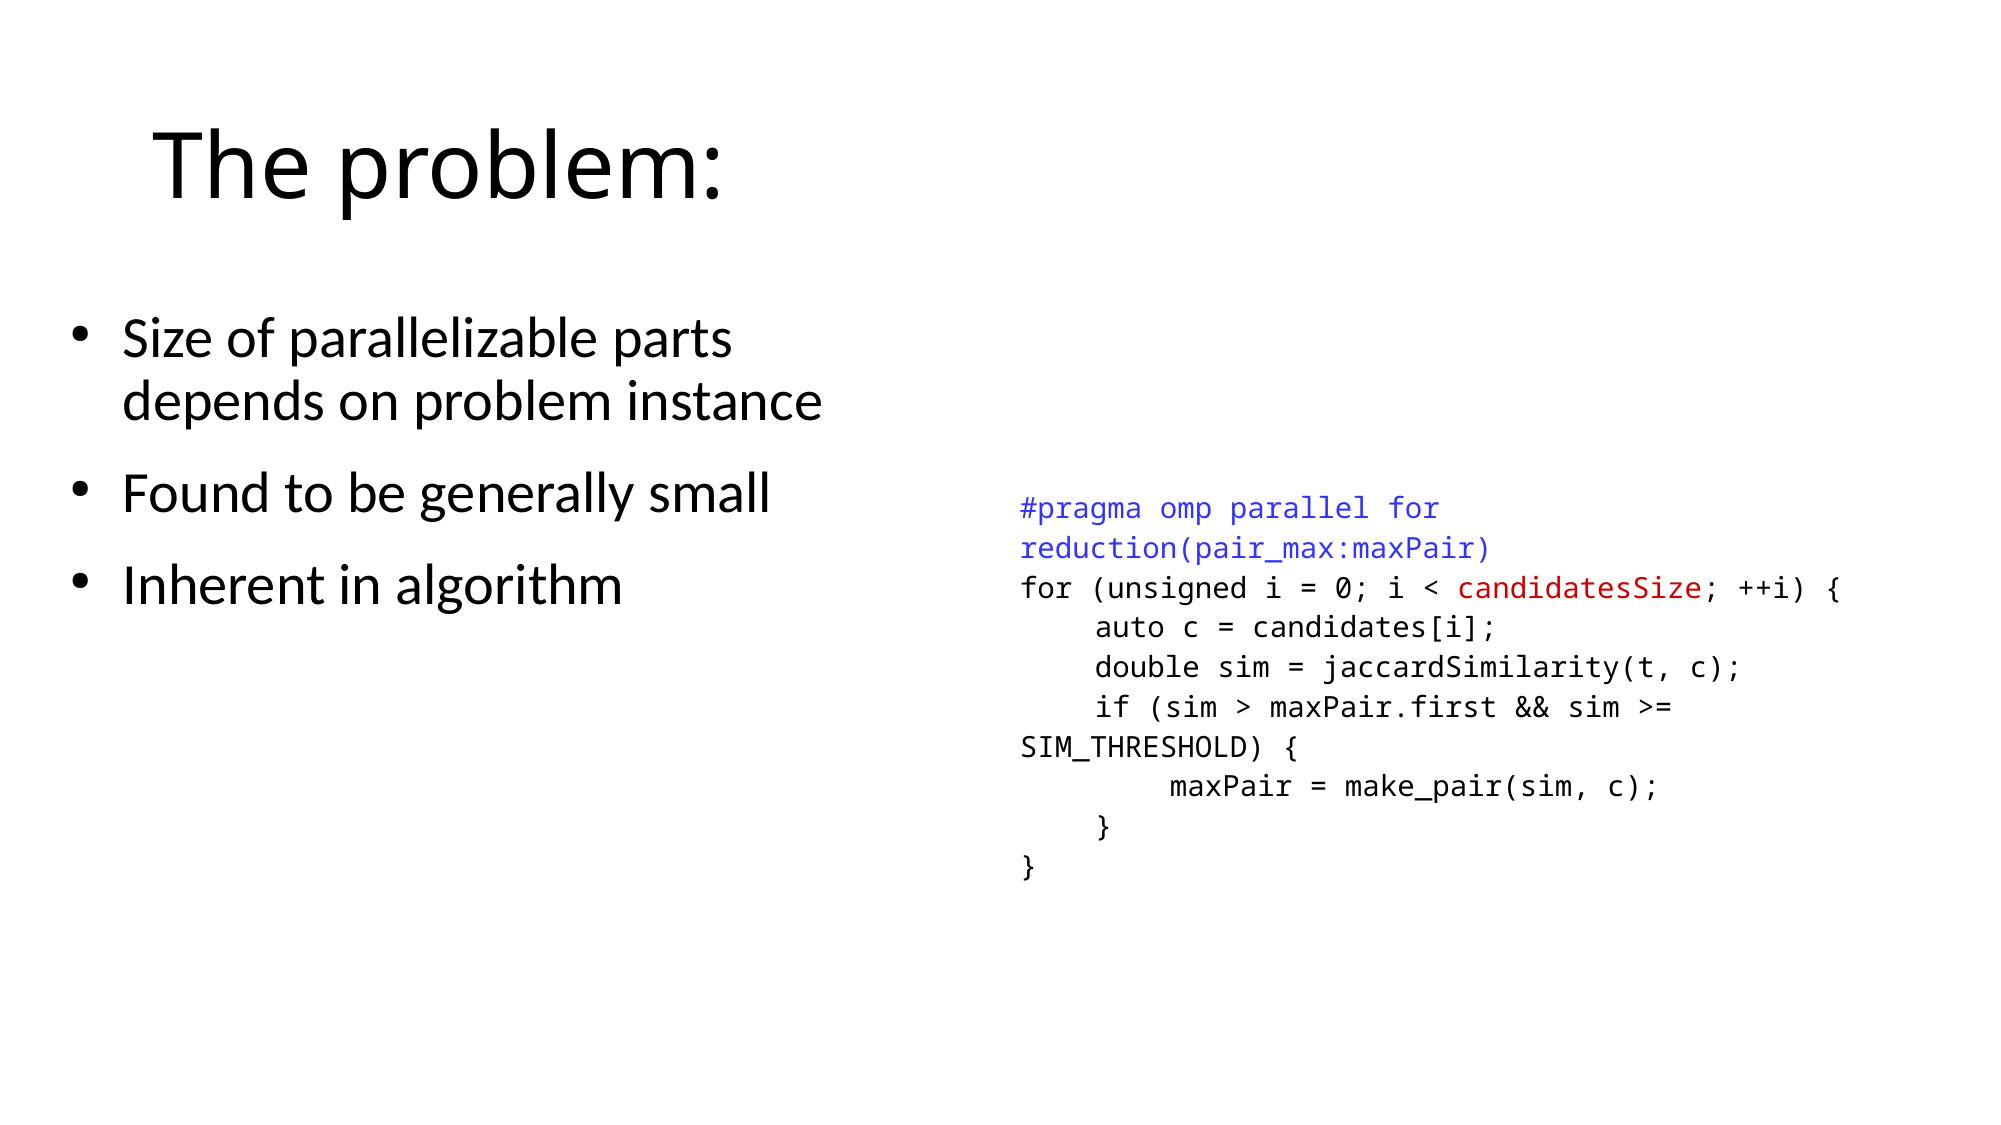

# The problem:
Size of parallelizable parts depends on problem instance
Found to be generally small
Inherent in algorithm
#pragma omp parallel for reduction(pair_max:maxPair)
for (unsigned i = 0; i < candidatesSize; ++i) {
	auto c = candidates[i];
	double sim = jaccardSimilarity(t, c);
	if (sim > maxPair.first && sim >= SIM_THRESHOLD) {
		maxPair = make_pair(sim, c);
	}
}